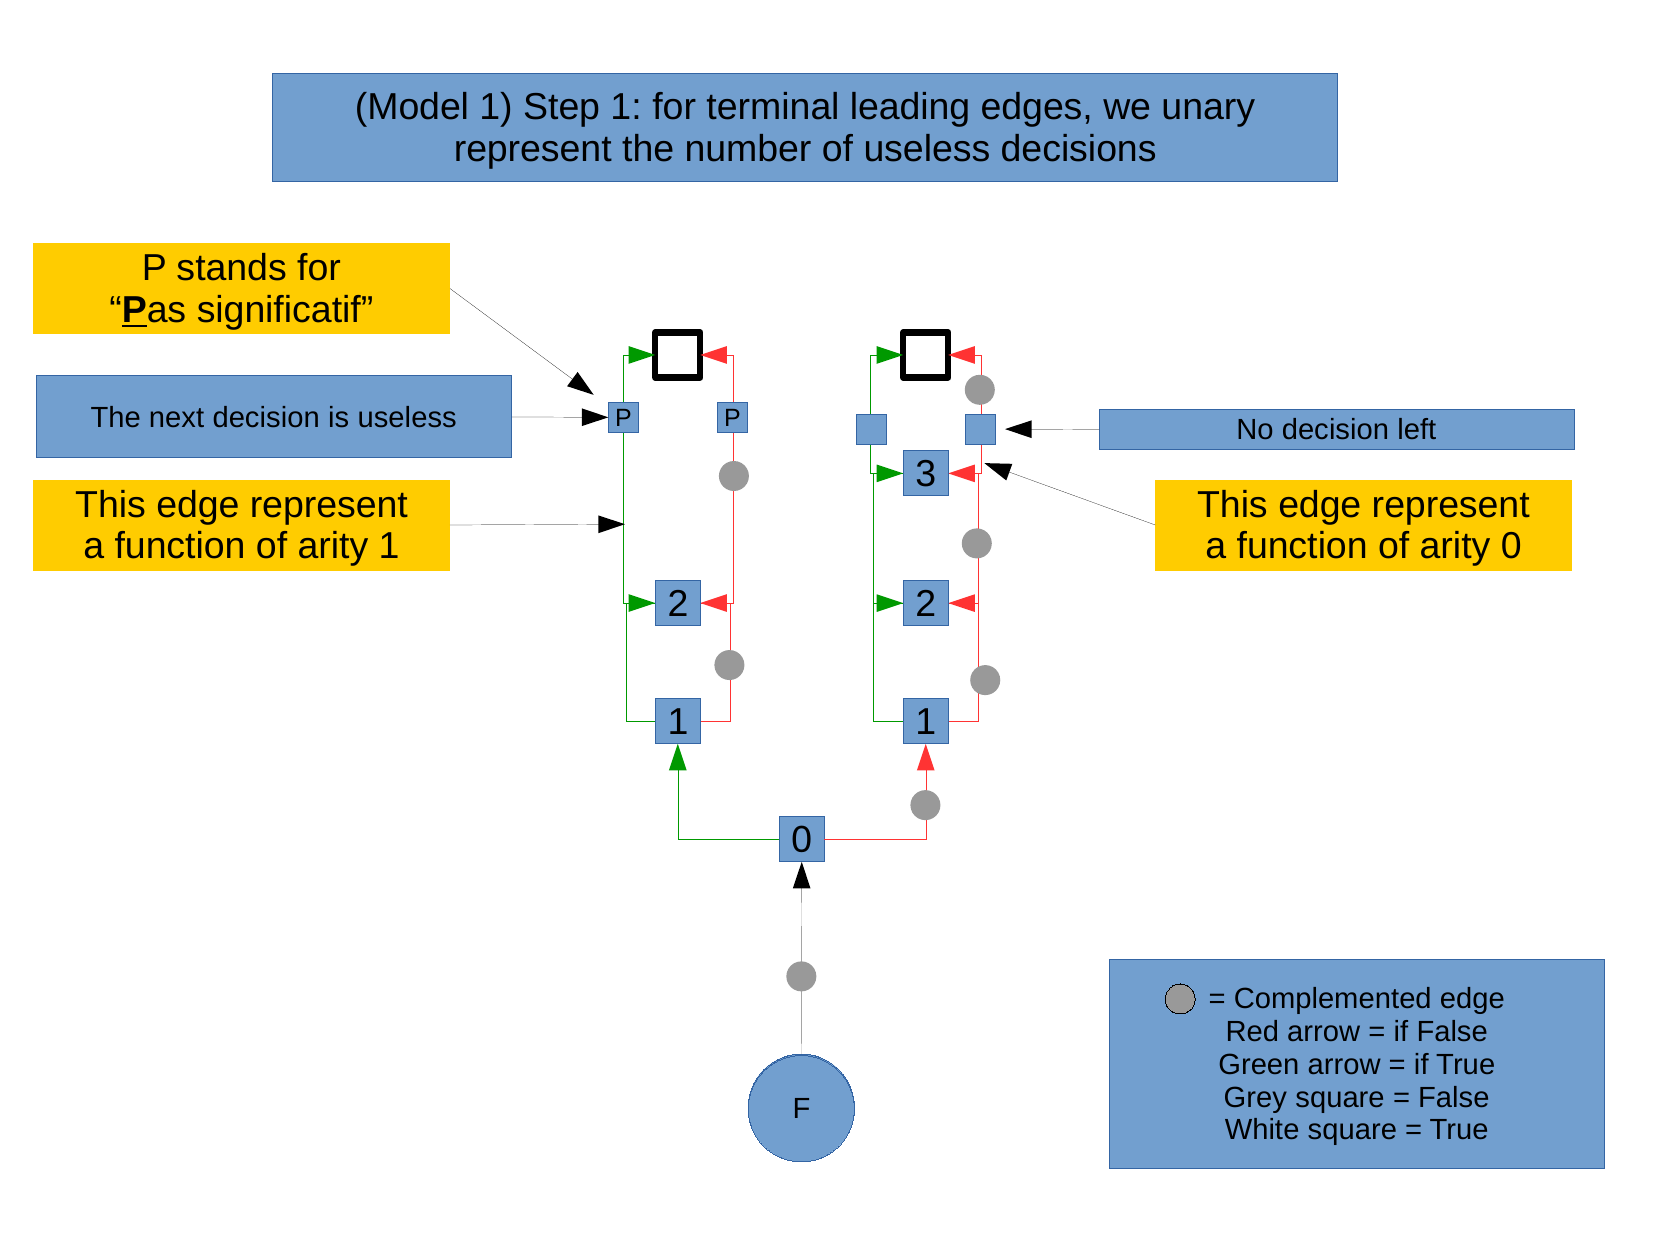

(Modele 1) Etape 1 : pour tout les chemins menant a
une porte on precise le nombre de decisions inutiles
(Model 1) Step 1: for terminal leading edges, we unary
represent the number of useless decisions
P stands for
“Pas significatif”
The next decision is useless
P
P
No decision left
3
3
3
This edge represent
a function of arity 1
This edge represent
a function of arity 0
2
2
2
2
1
1
1
1
0
= Complemented edge
Red arrow = if False
Green arrow = if True
Grey square = False
White square = True
Fleche rouge = le chemin de gauche
Fleche verte = le chemin de droite
Porte grise = Tu meurt
Porte blanche = Tu survis
Fleche rouge = le chemin de droite
Fleche verte = le chemin de gauche
Porte grise = Tu meurt
Porte blanche = Tu survis
Red arrow = if False
Green arrow = if True
Grey square = False
White square = True
START
F